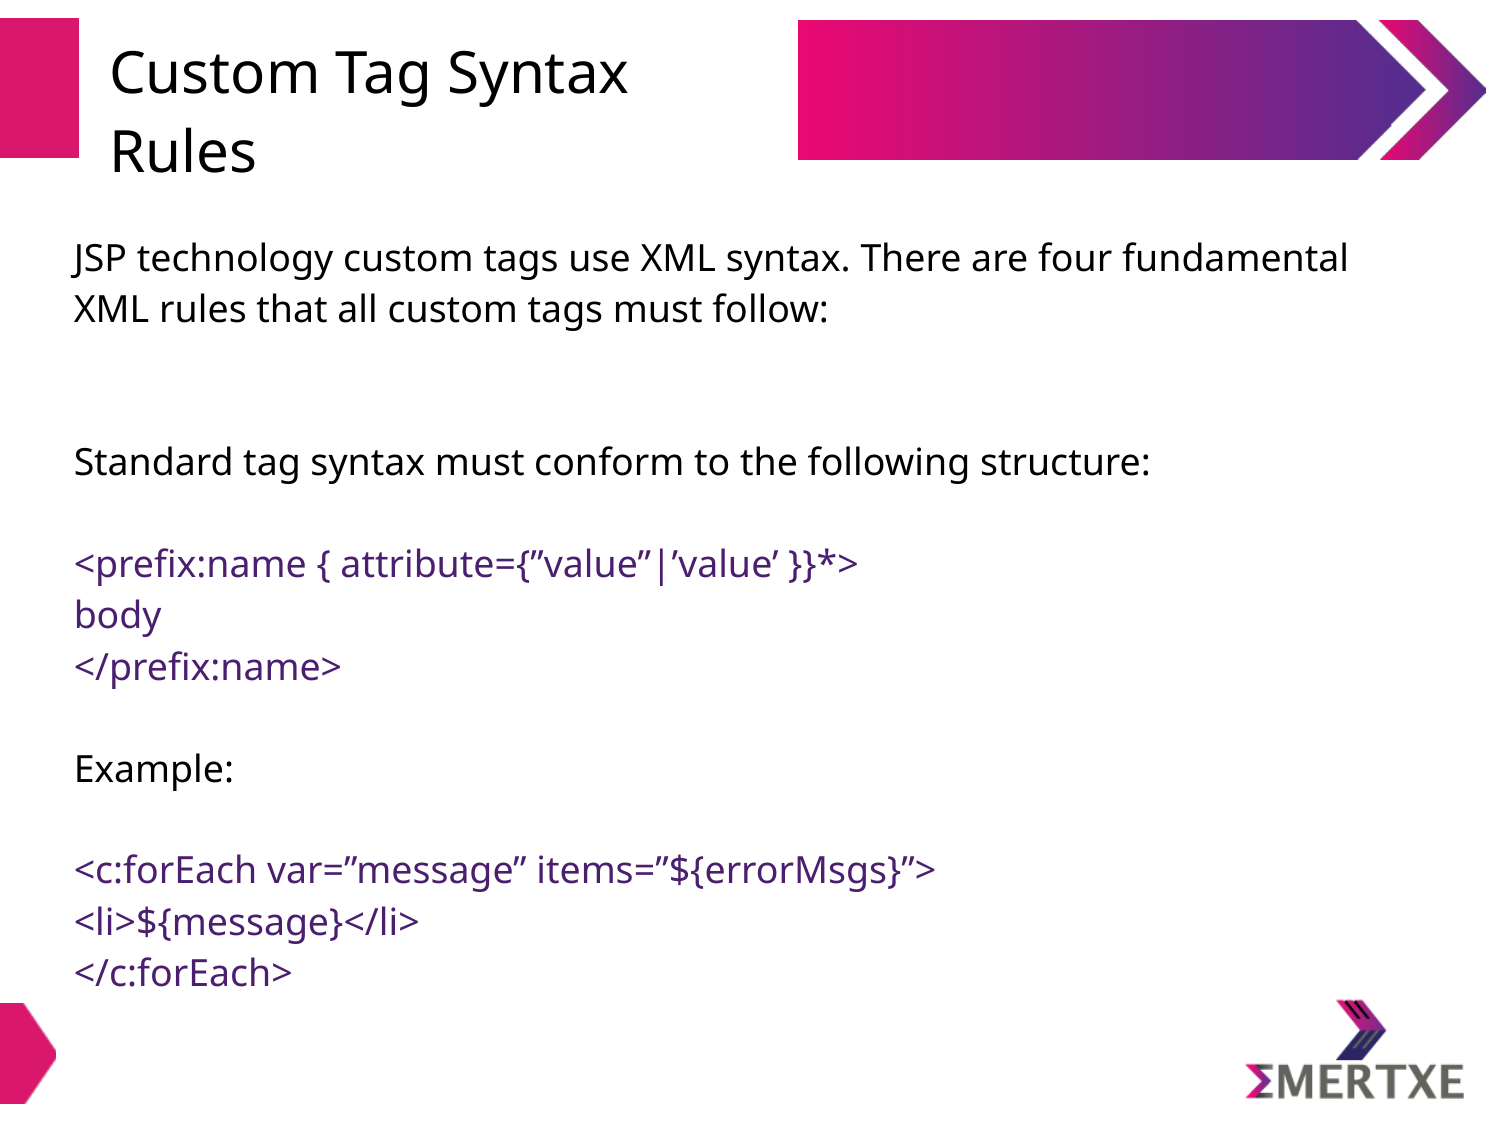

Custom Tag Syntax Rules
JSP technology custom tags use XML syntax. There are four fundamental XML rules that all custom tags must follow:
Standard tag syntax must conform to the following structure:
<prefix:name { attribute={”value”|’value’ }}*>
body
</prefix:name>
Example:
<c:forEach var=”message” items=”${errorMsgs}”>
<li>${message}</li>
</c:forEach>